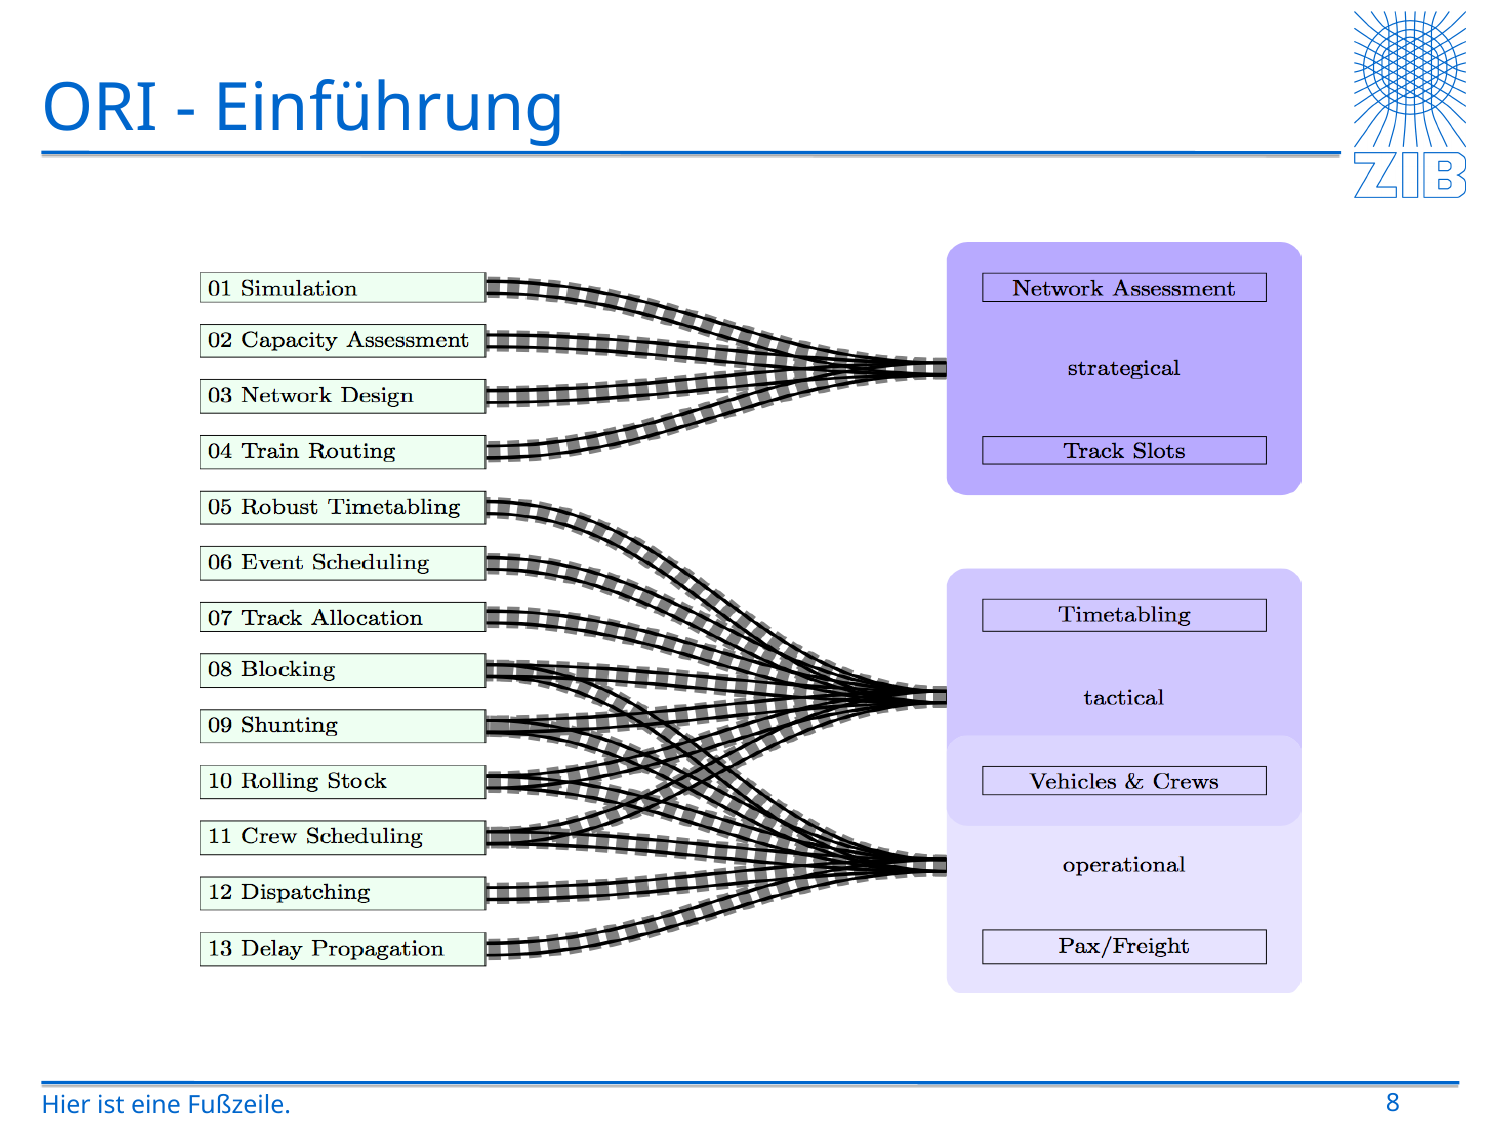

# ORI - Einführung
Hier ist eine Fußzeile.